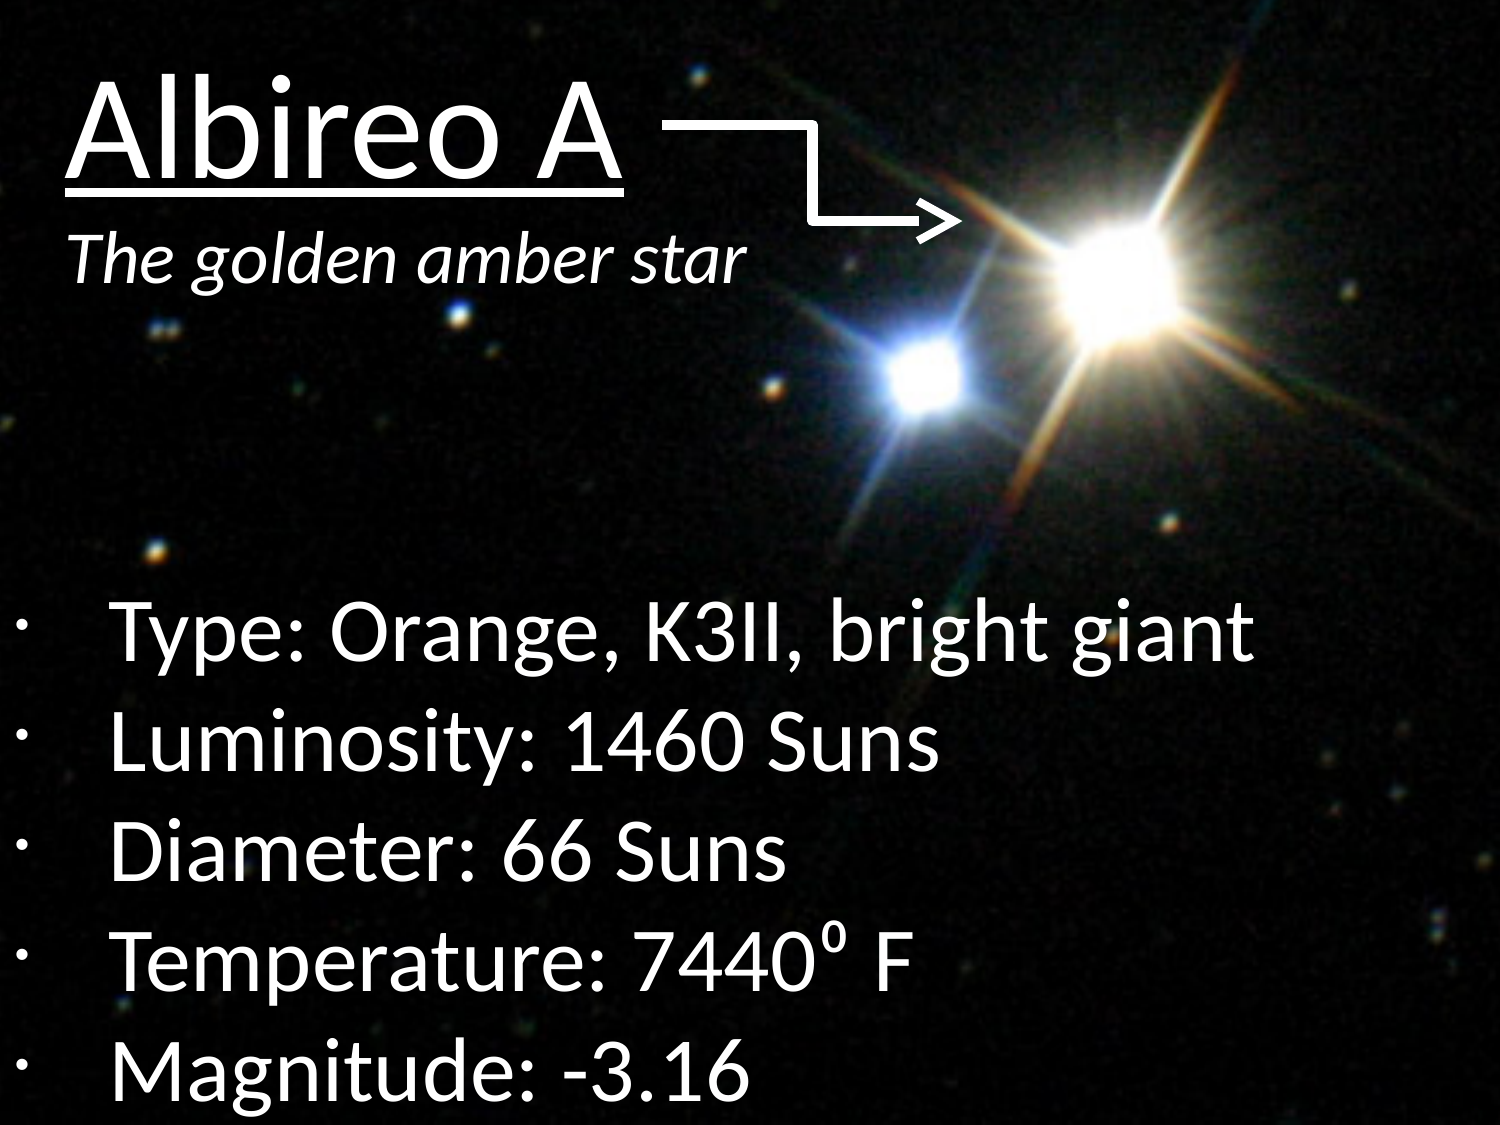

Albireo A
The golden amber star
Type: Orange, K3II, bright giant
Luminosity: 1460 Suns
Diameter: 66 Suns
Temperature: 7440⁰ F
Magnitude: -3.16